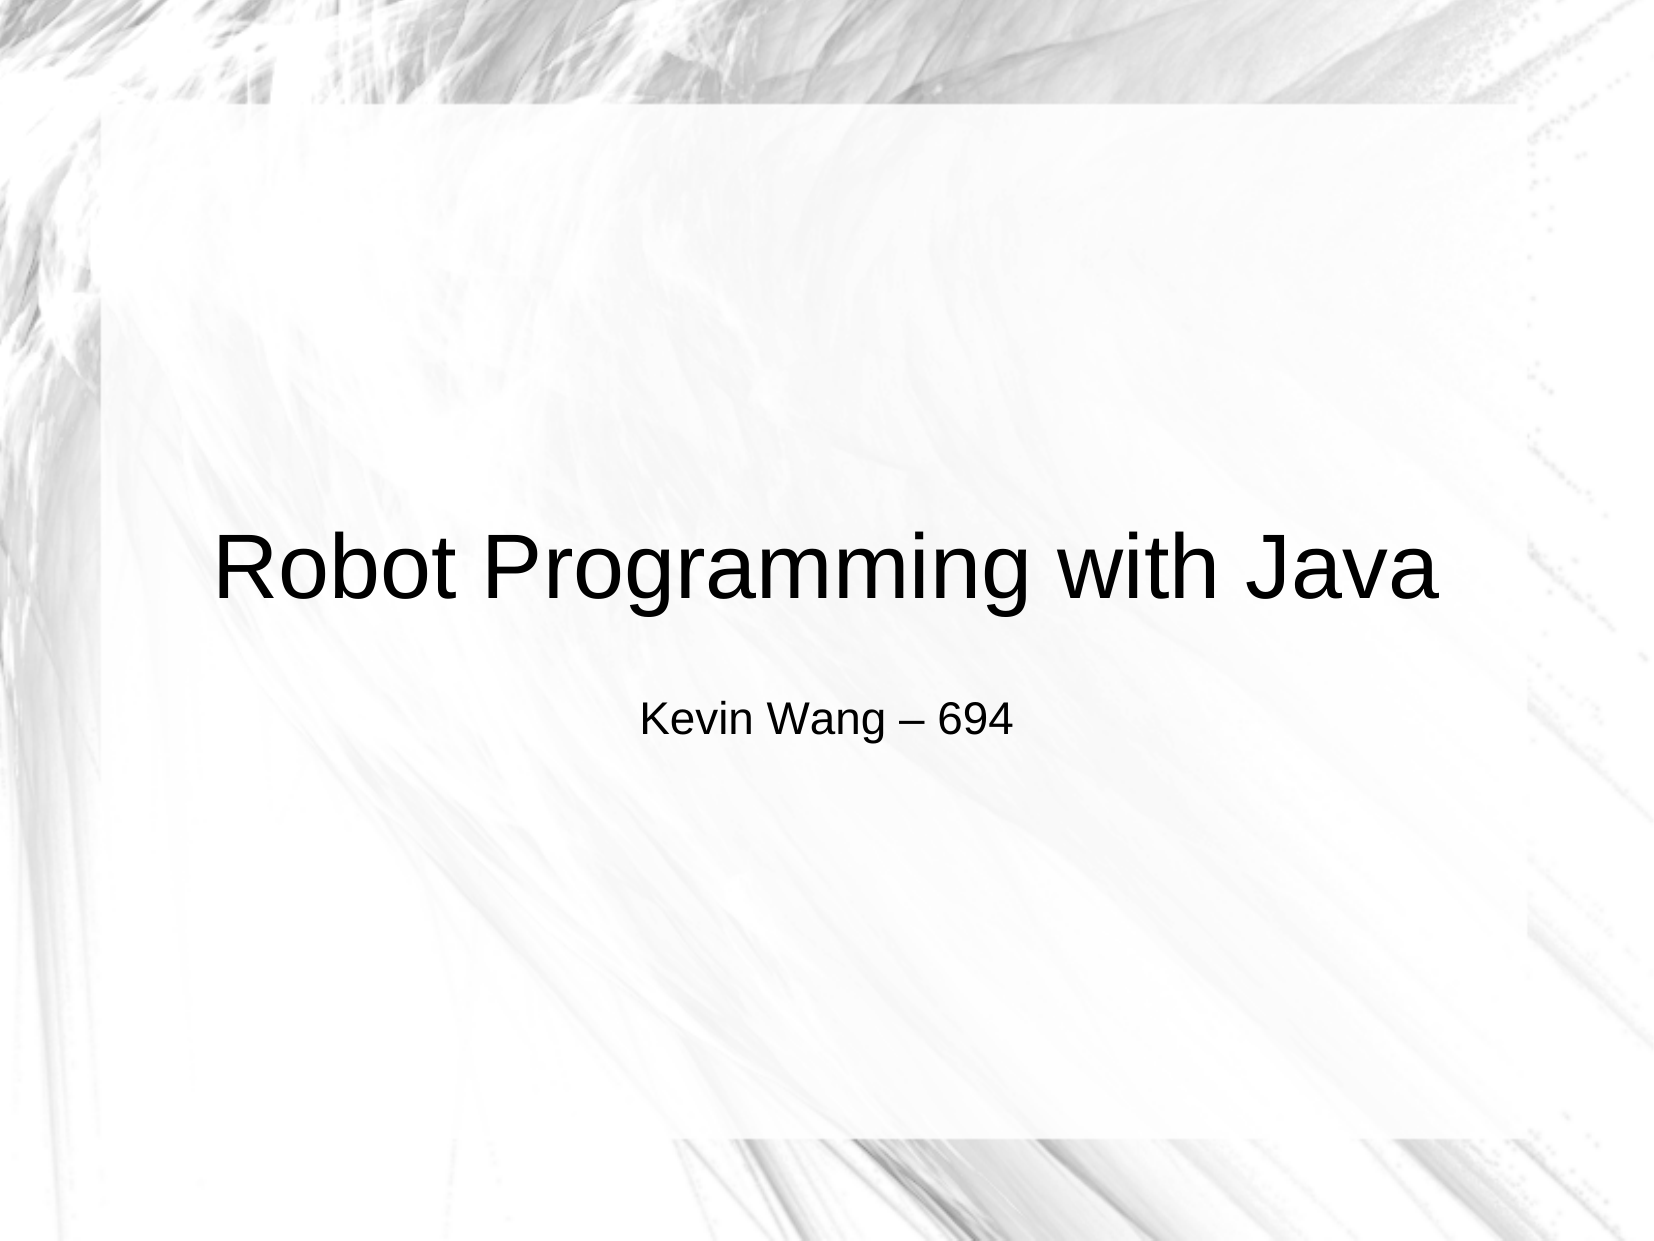

# Robot Programming with Java
Kevin Wang – 694